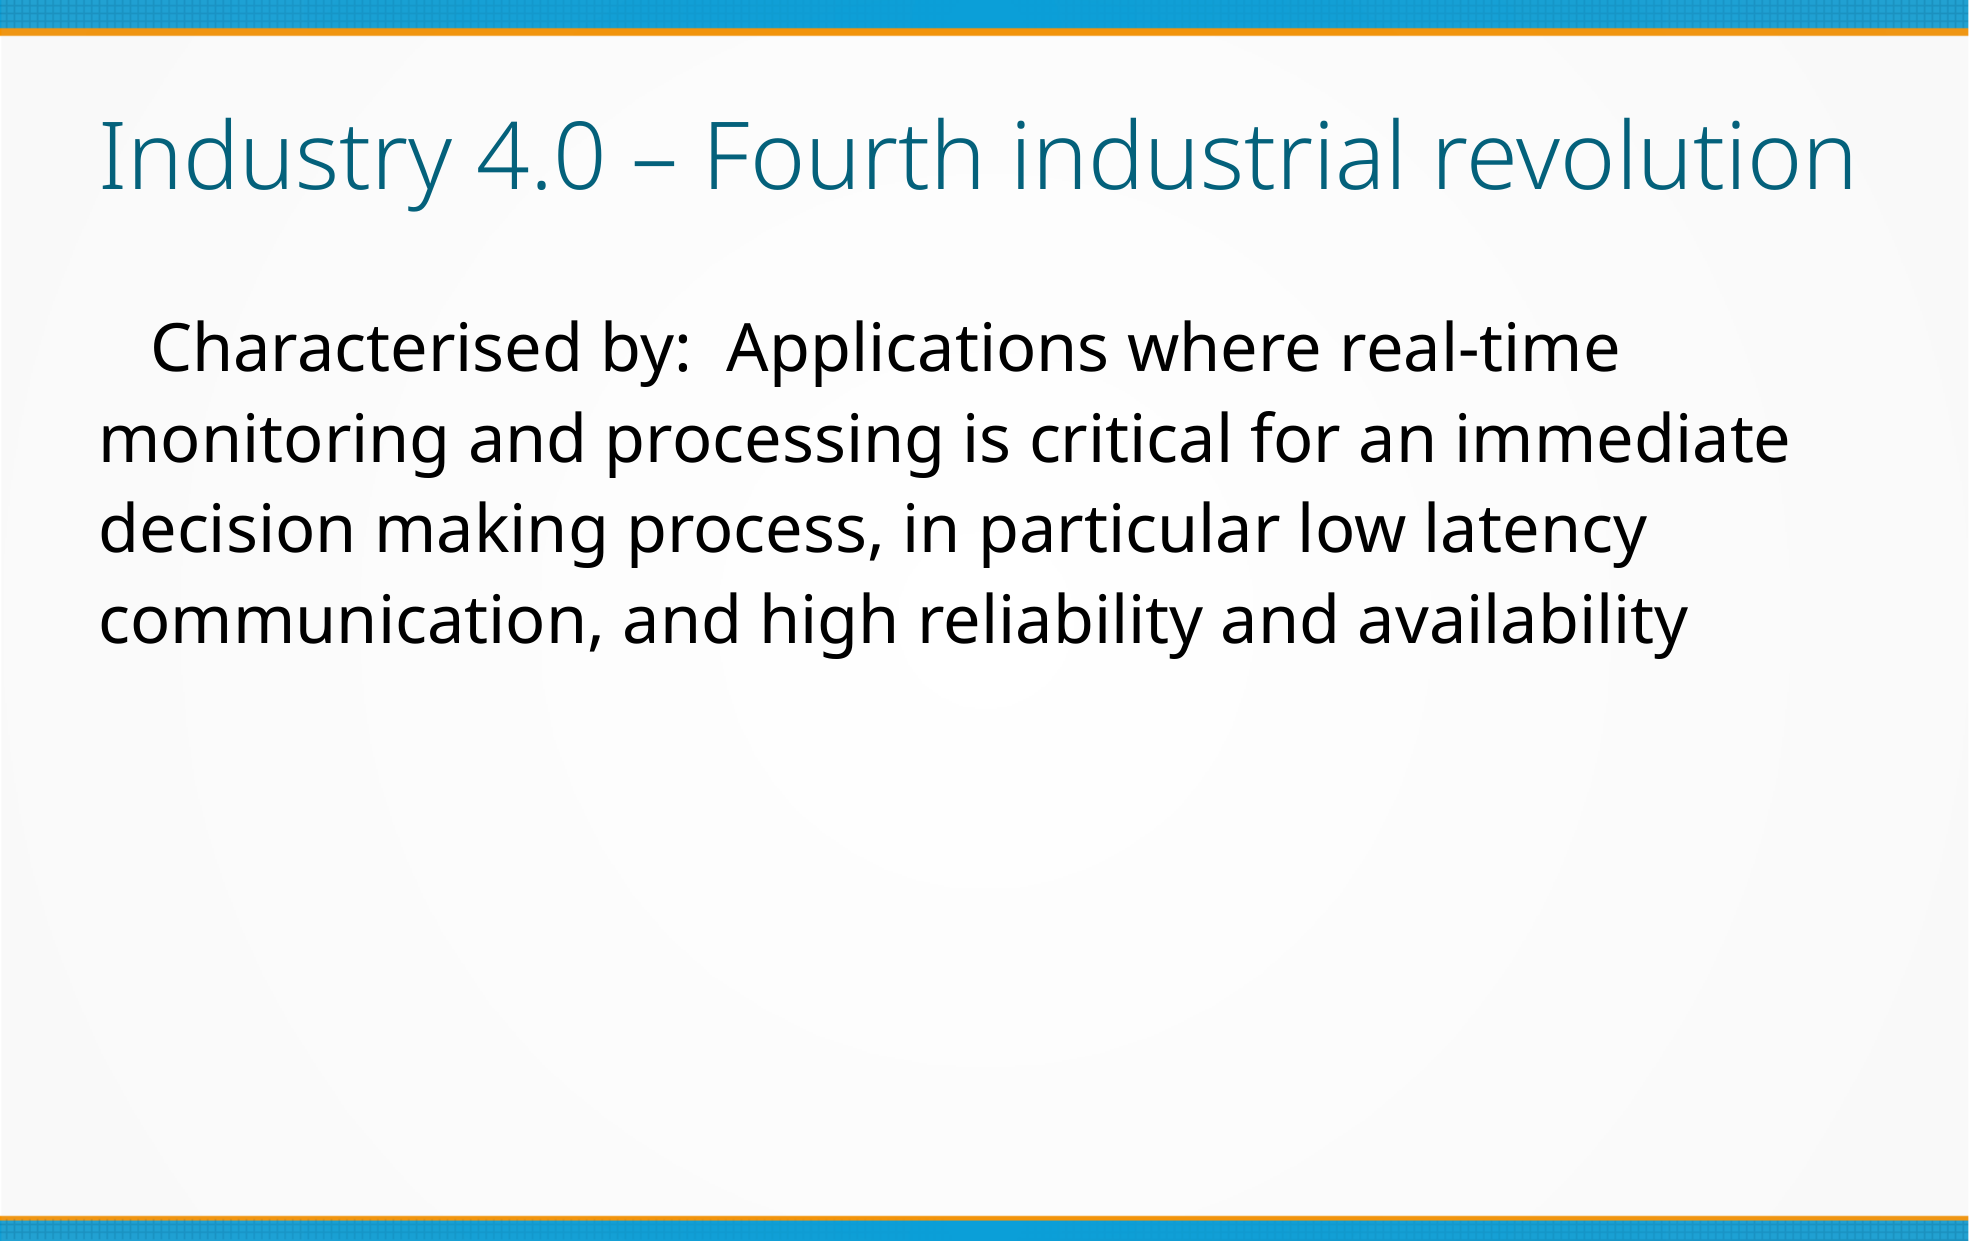

# Industry 4.0 – Fourth industrial revolution
 Characterised by: Applications where real-time monitoring and processing is critical for an immediate decision making process, in particular low latency communication, and high reliability and availability